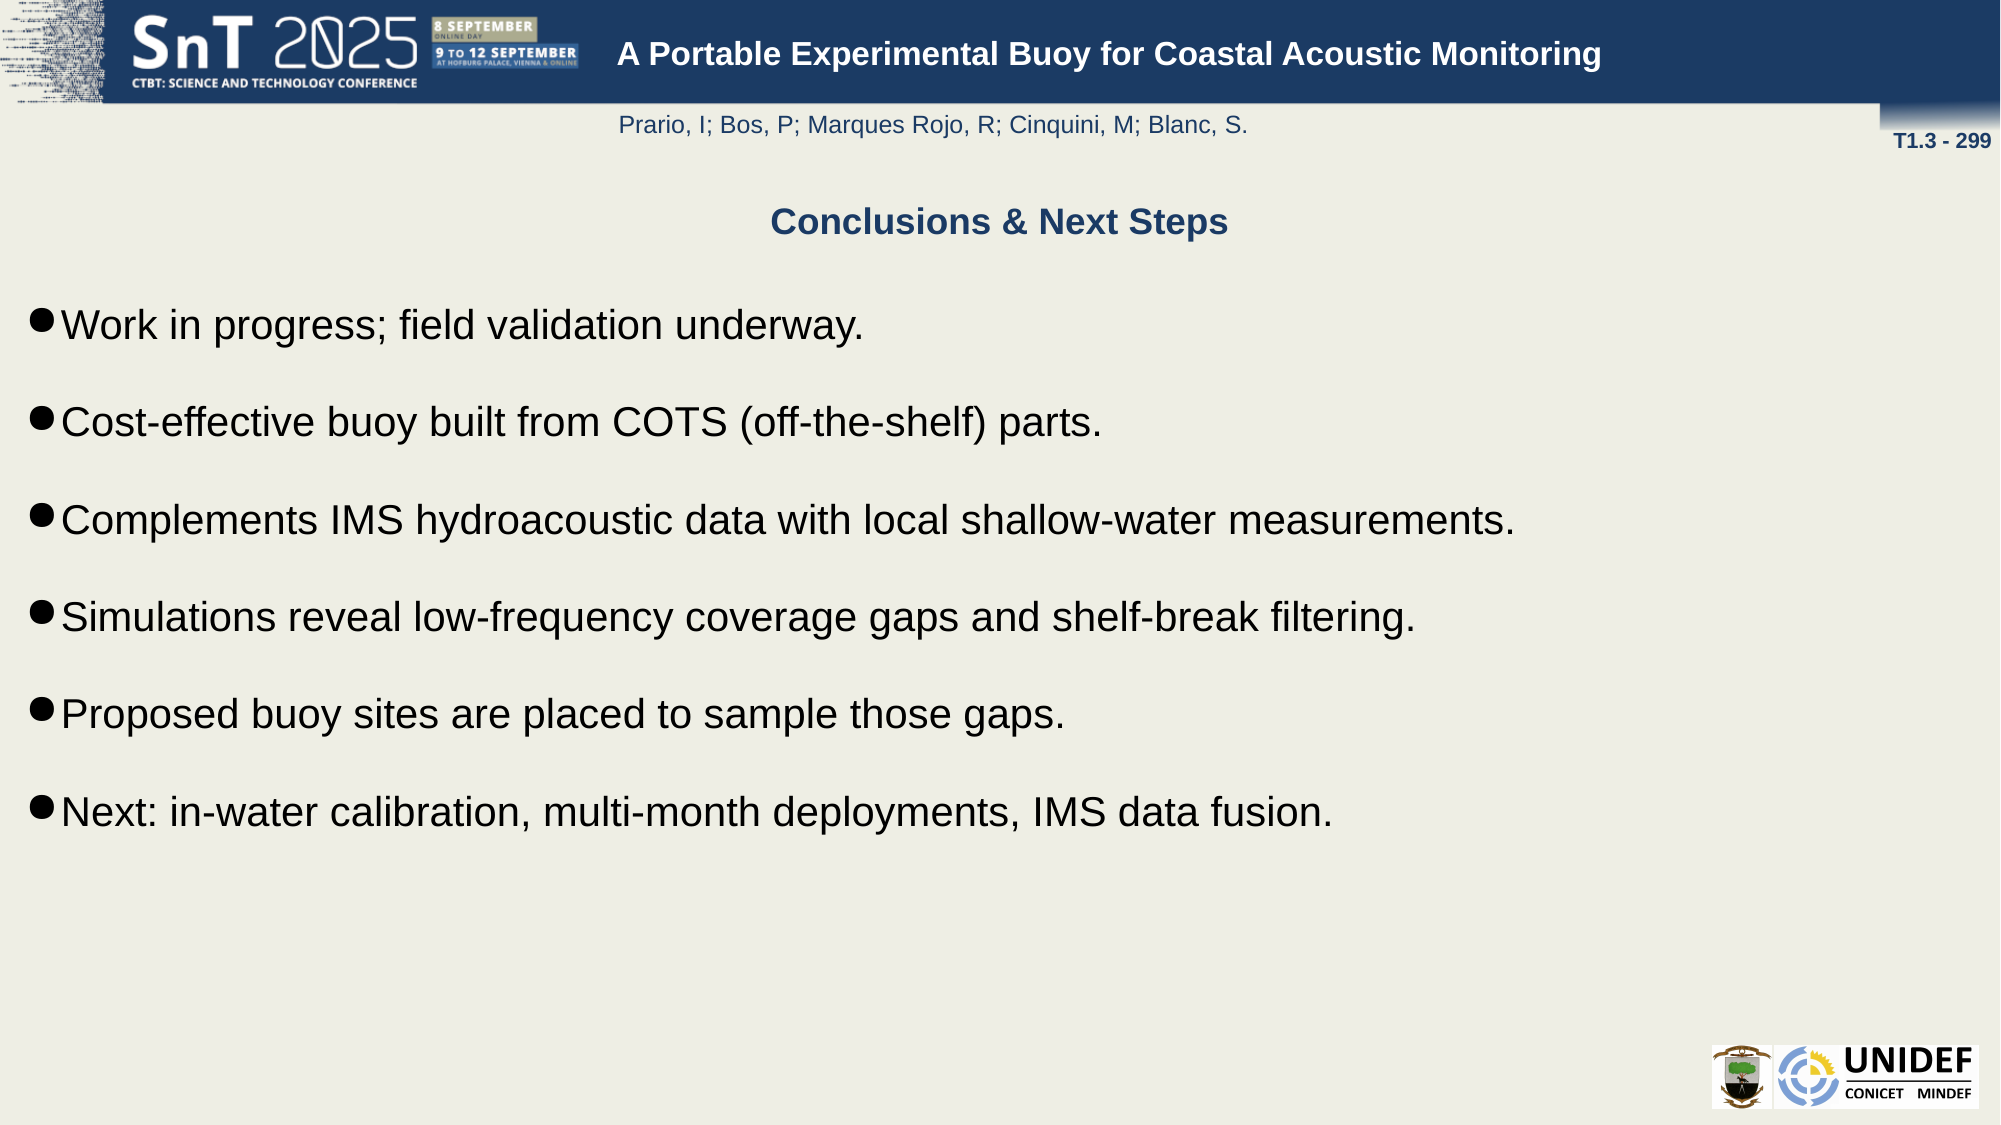

T1.3 - 299
A Portable Experimental Buoy for Coastal Acoustic Monitoring
Prario, I; Bos, P; Marques Rojo, R; Cinquini, M; Blanc, S.
Conclusions & Next Steps
Work in progress; field validation underway.
Cost-effective buoy built from COTS (off-the-shelf) parts.
Complements IMS hydroacoustic data with local shallow-water measurements.
Simulations reveal low-frequency coverage gaps and shelf-break filtering.
Proposed buoy sites are placed to sample those gaps.
Next: in-water calibration, multi-month deployments, IMS data fusion.